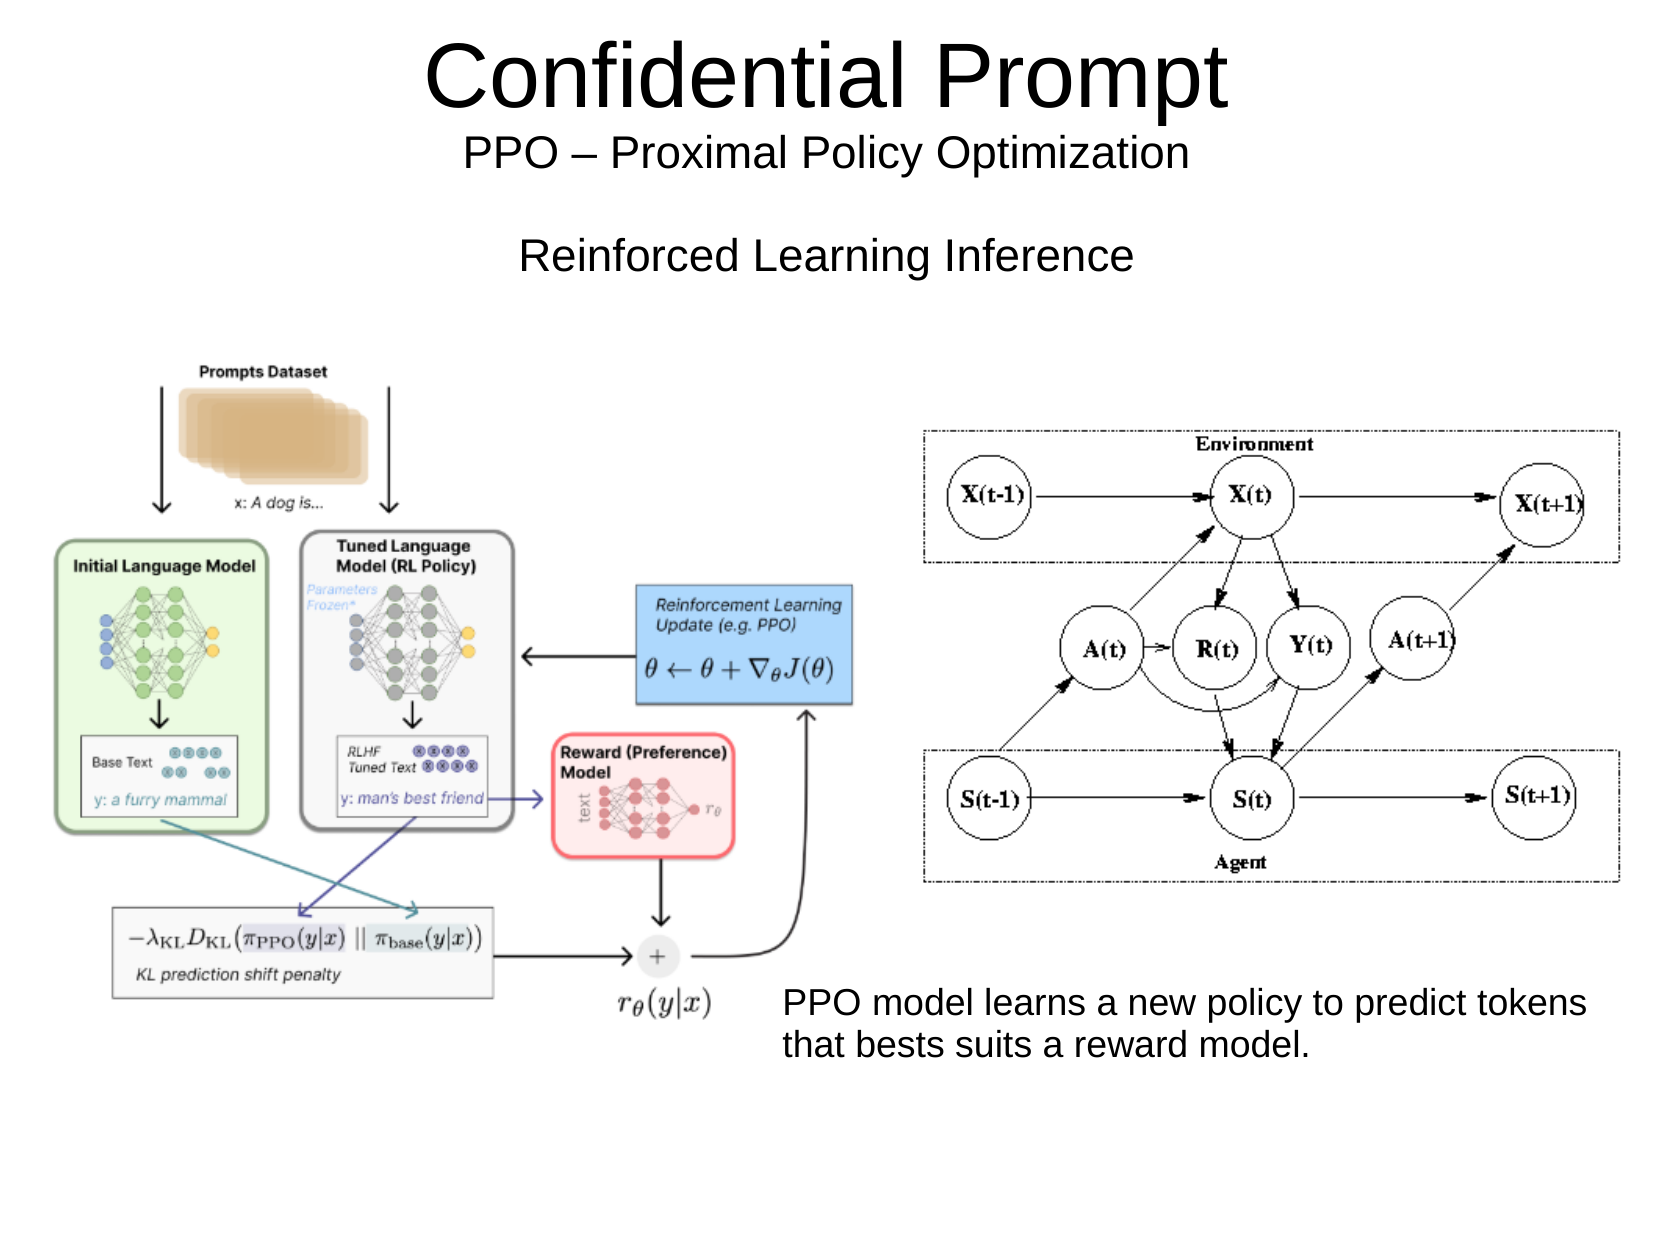

# Confidential Prompt PPO – Proximal Policy Optimization Reinforced Learning Inference
PPO model learns a new policy to predict tokens
that bests suits a reward model.